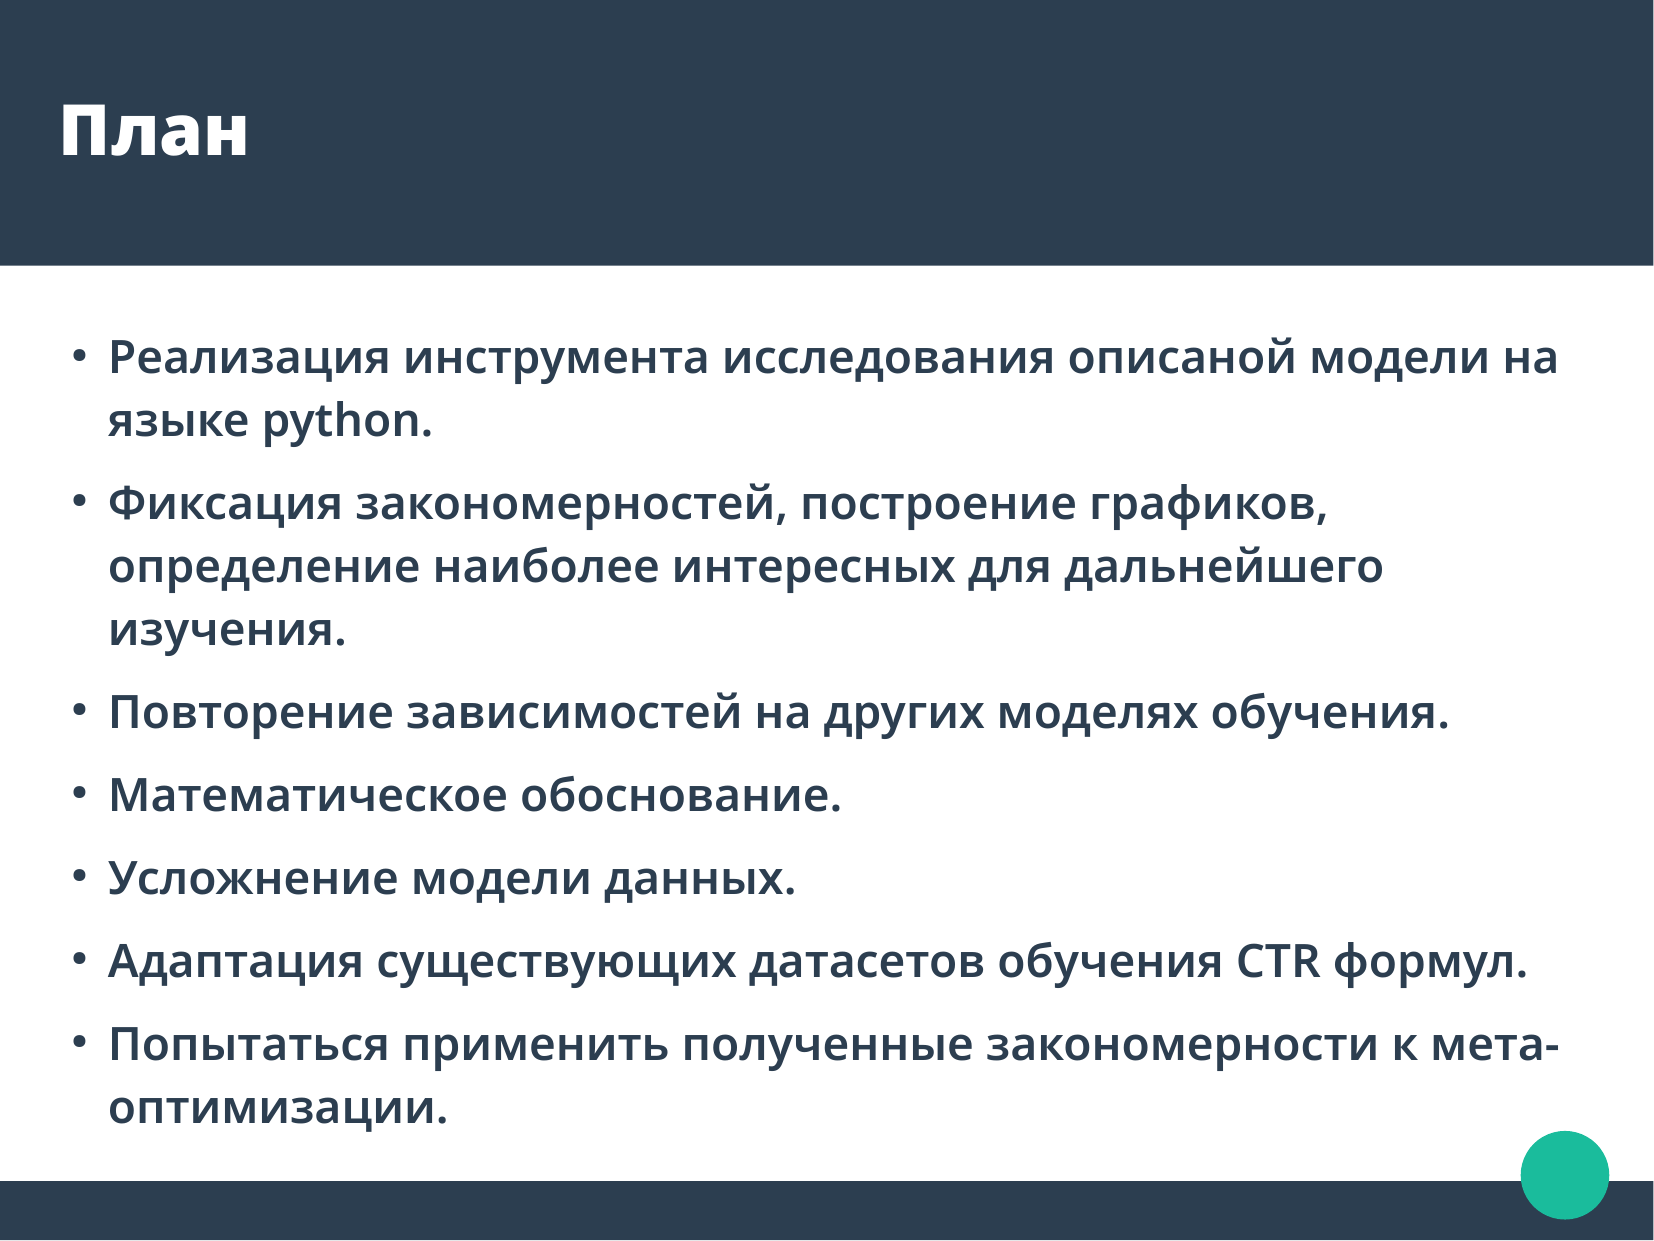

# План
Реализация инструмента исследования описаной модели на языке python.
Фиксация закономерностей, построение графиков, определение наиболее интересных для дальнейшего изучения.
Повторение зависимостей на других моделях обучения.
Математическое обоснование.
Усложнение модели данных.
Адаптация существующих датасетов обучения CTR формул.
Попытаться применить полученные закономерности к мета-оптимизации.